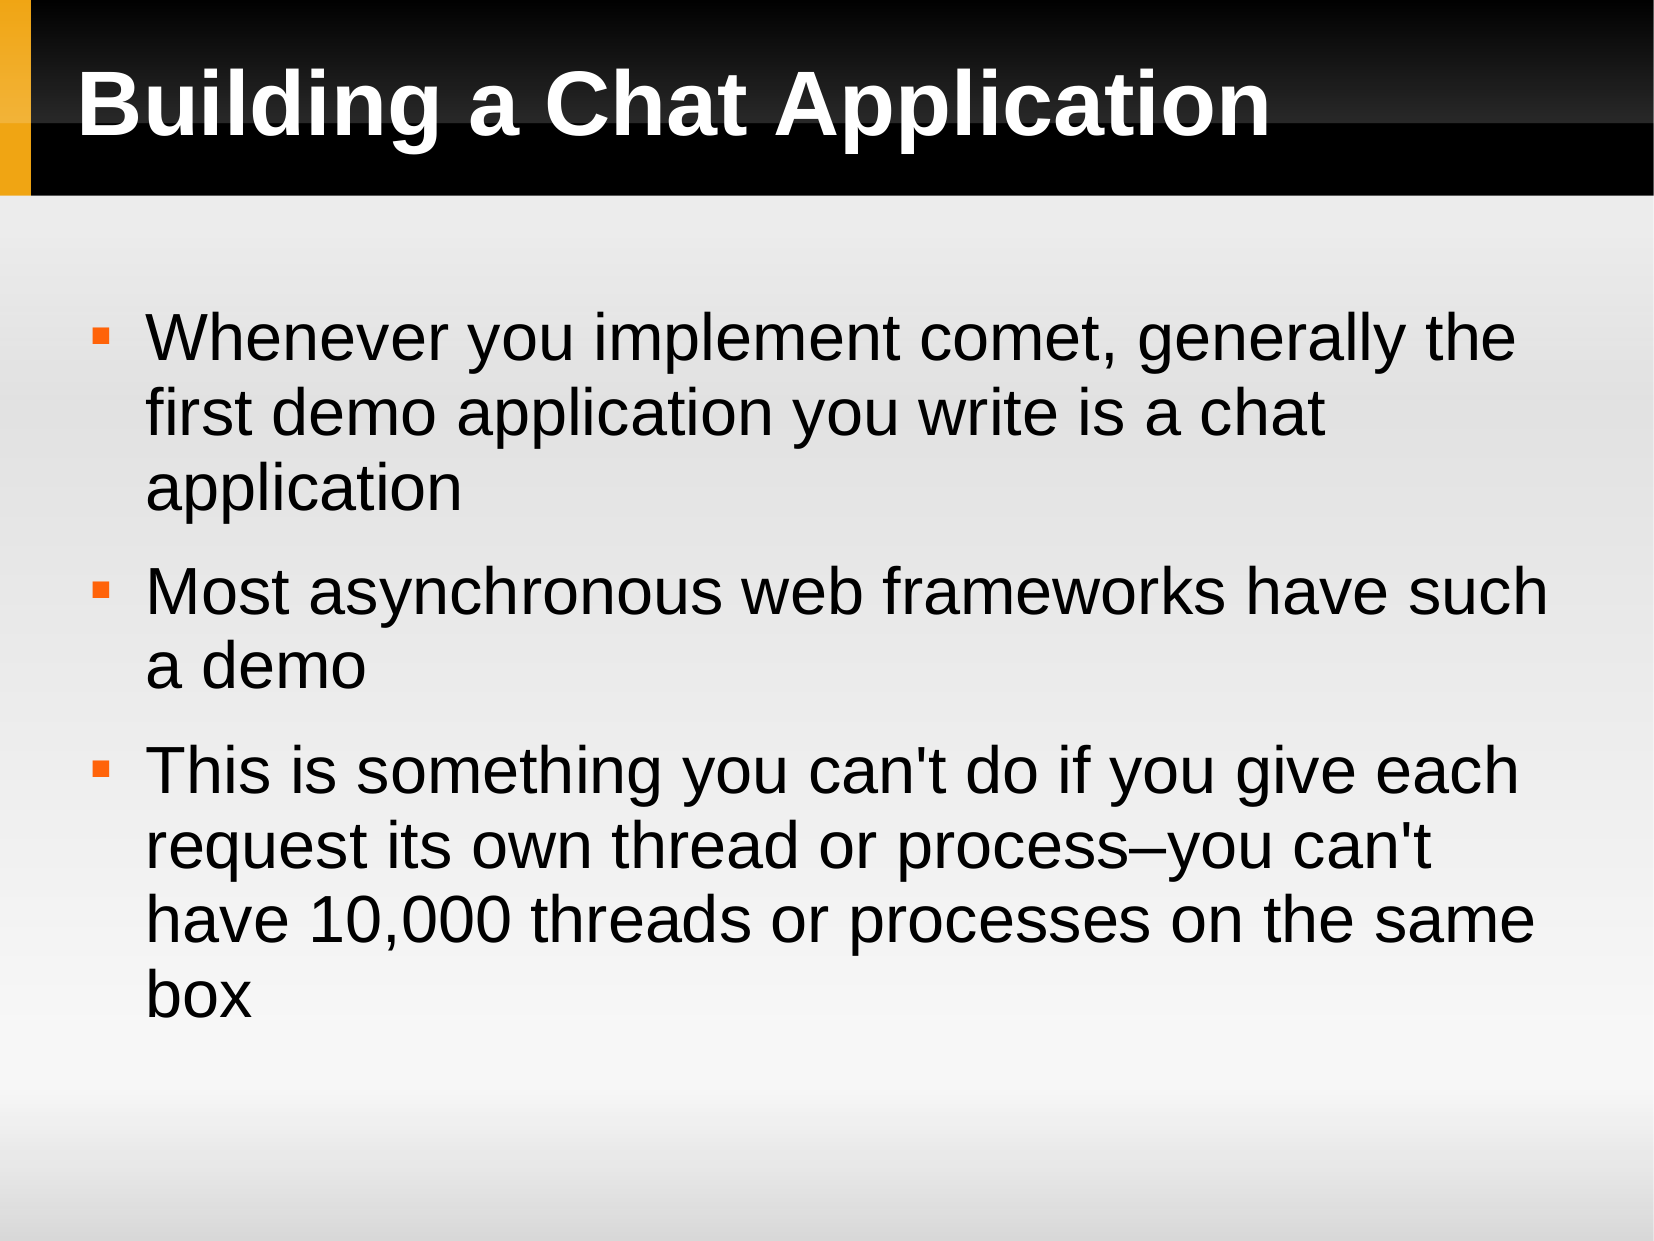

# Building a Chat Application
Whenever you implement comet, generally the first demo application you write is a chat application
Most asynchronous web frameworks have such a demo
This is something you can't do if you give each request its own thread or process–you can't have 10,000 threads or processes on the same box